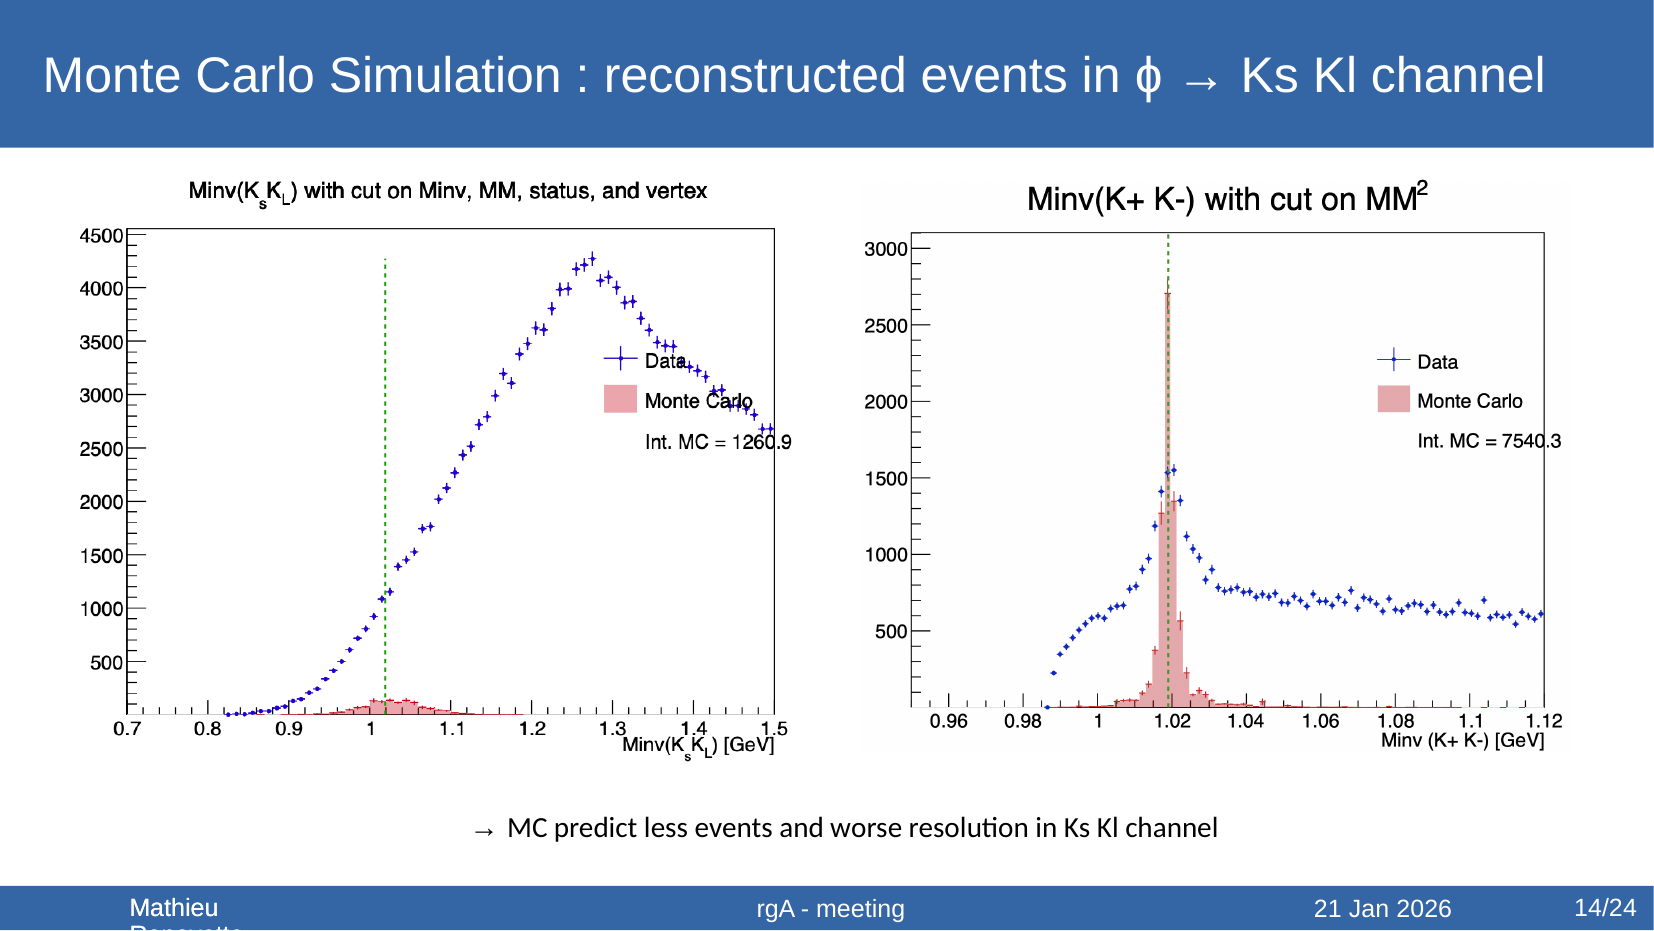

Monte Carlo Simulation : reconstructed events in ɸ → Ks Kl channel
→ MC predict less events and worse resolution in Ks Kl channel
Mathieu Ronayette
14/24
Mathieu Ronayette
 rgA - meeting
21 Jan 2026